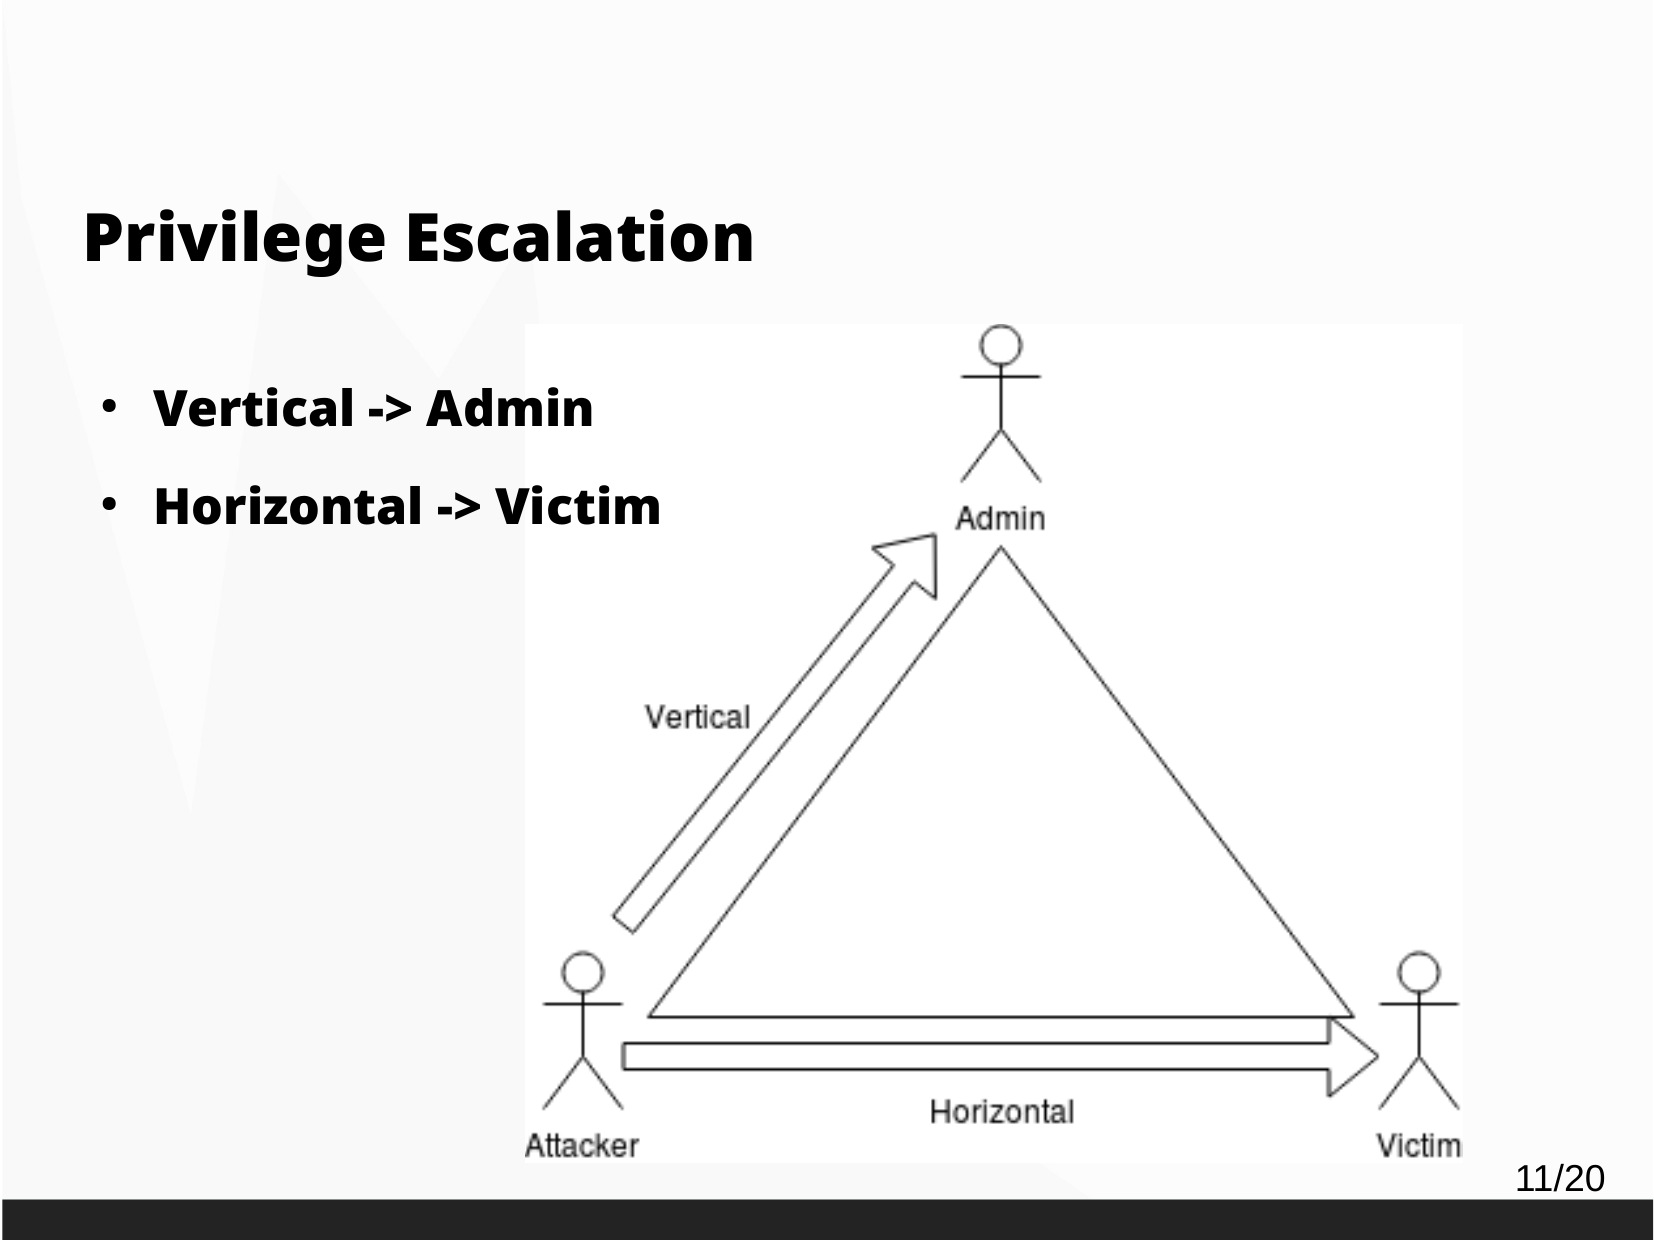

# Privilege Escalation
Vertical -> Admin
Horizontal -> Victim
11/20